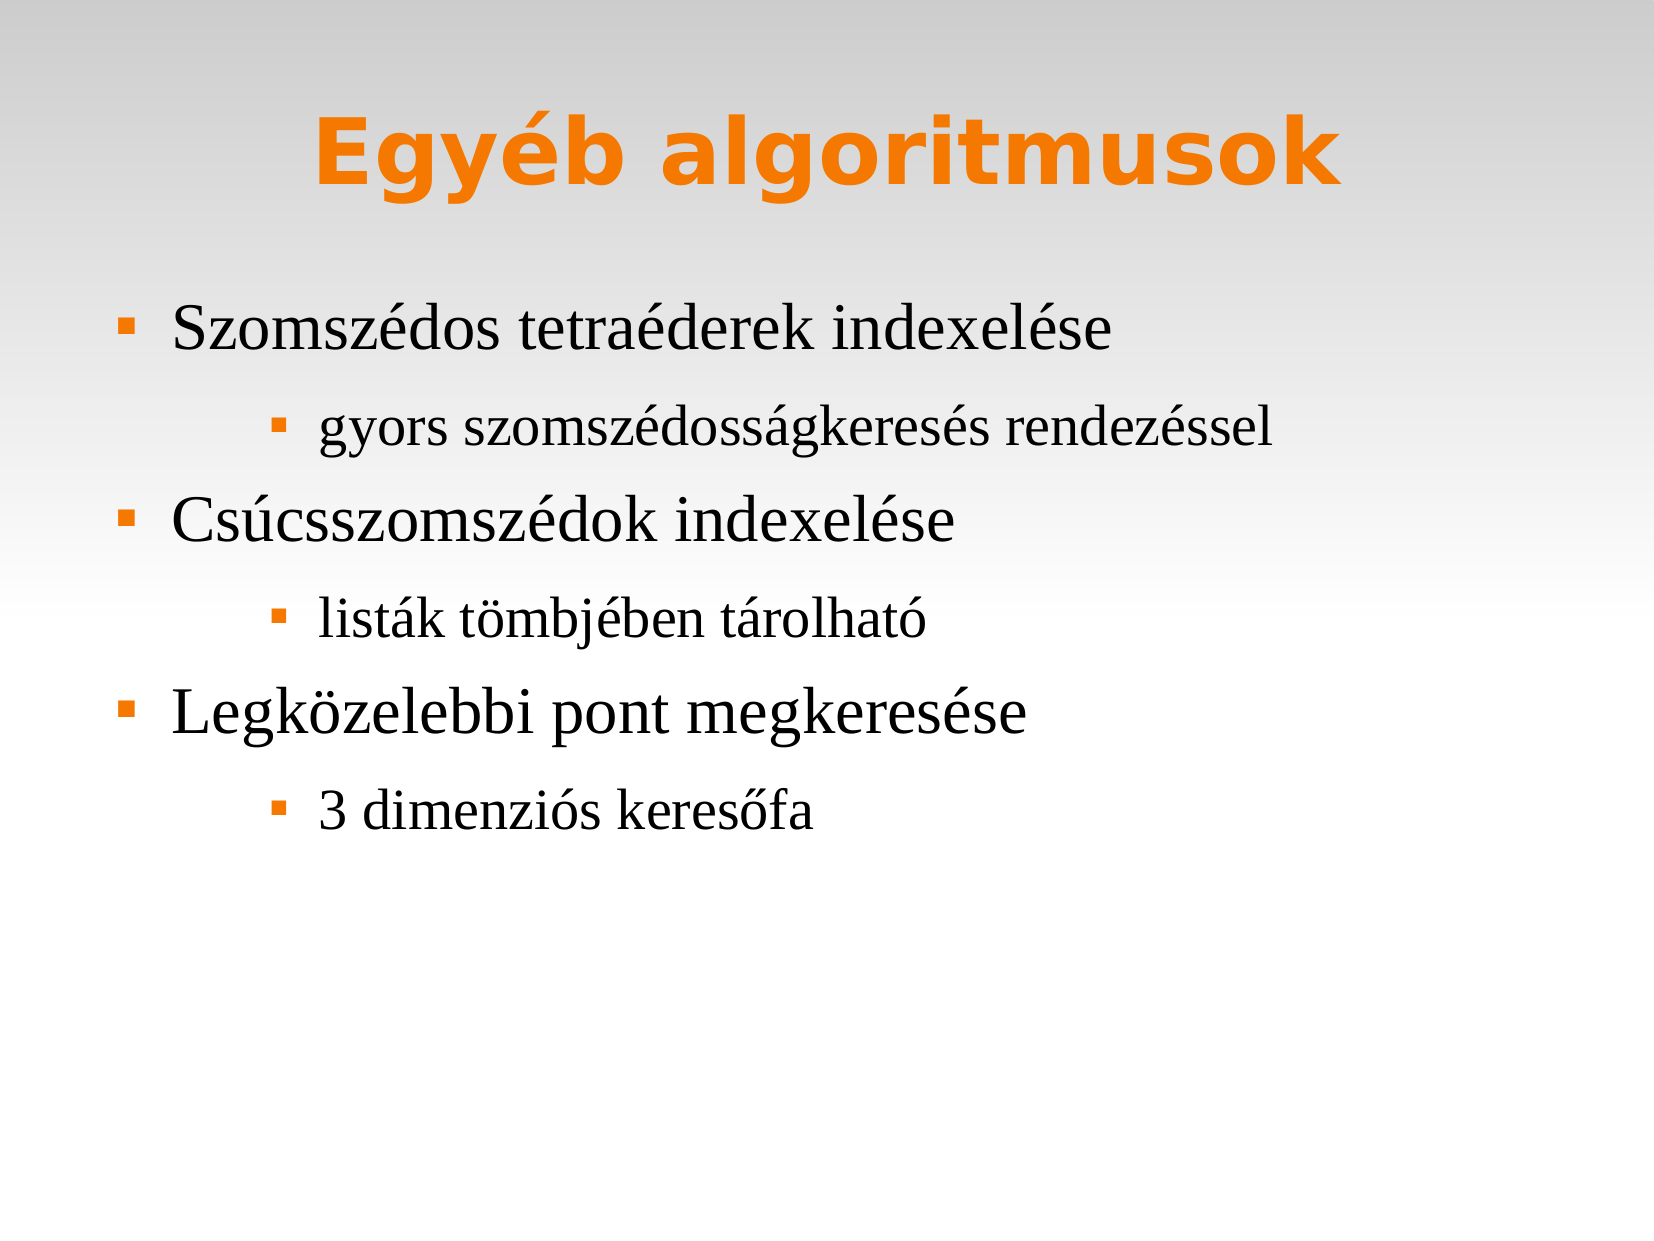

# Egyéb algoritmusok
Szomszédos tetraéderek indexelése
gyors szomszédosságkeresés rendezéssel
Csúcsszomszédok indexelése
listák tömbjében tárolható
Legközelebbi pont megkeresése
3 dimenziós keresőfa